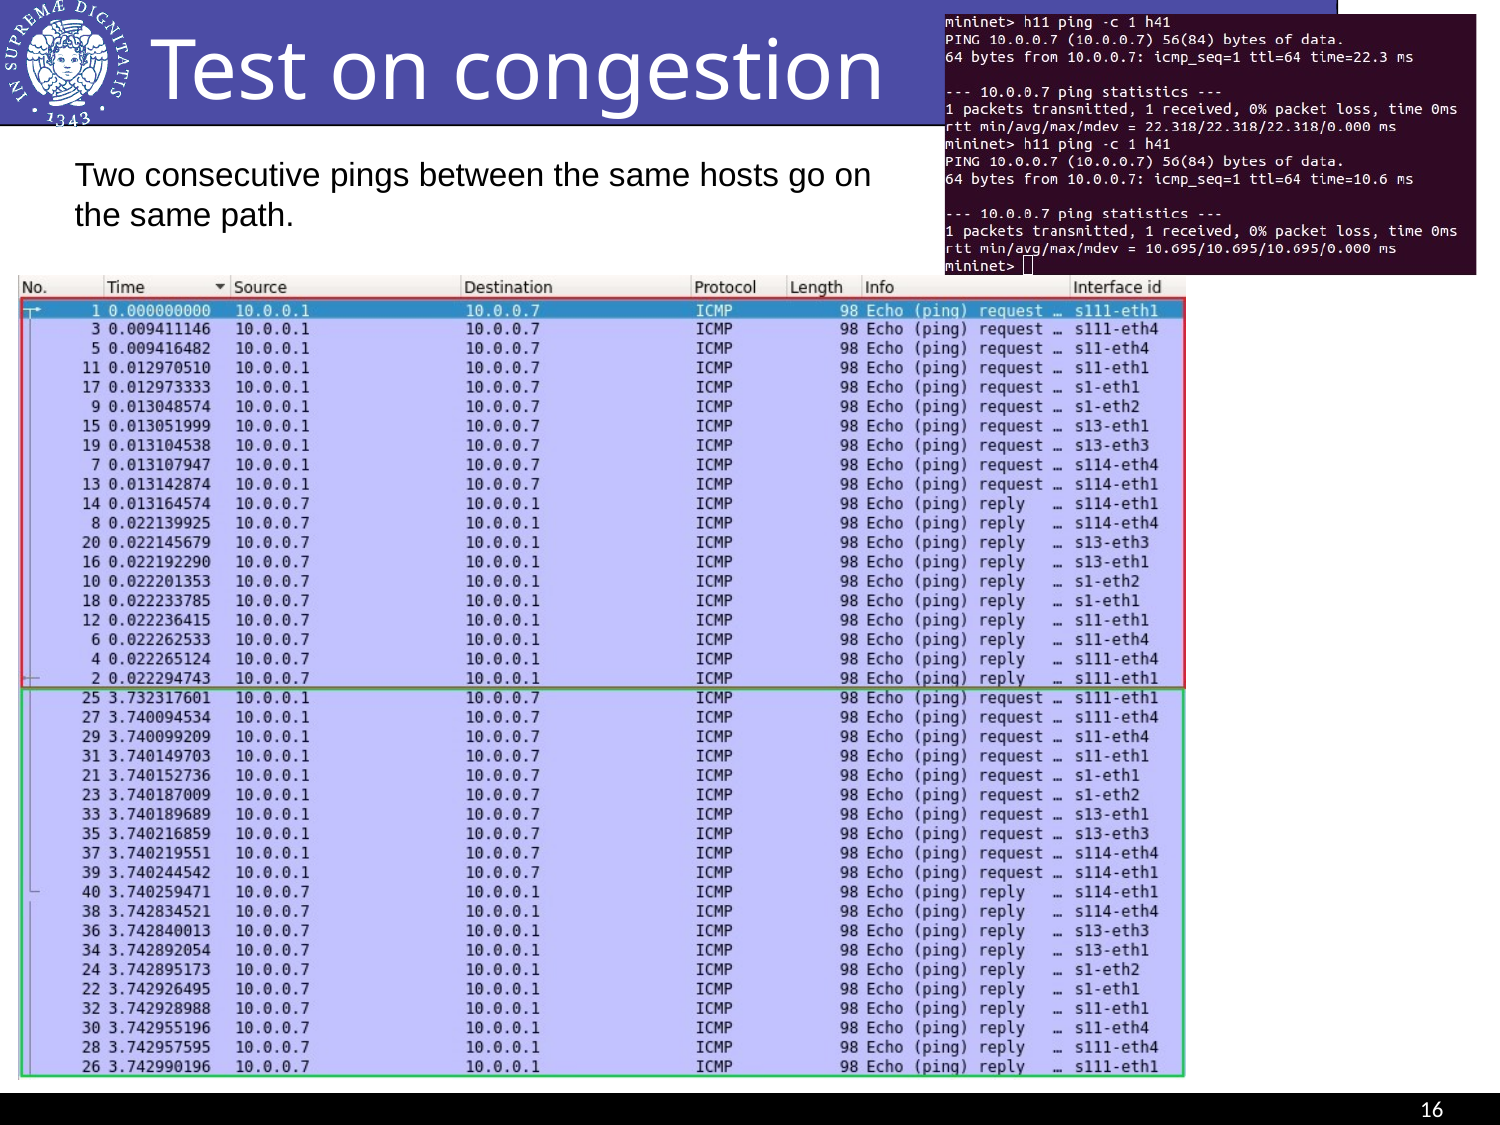

Test on congestion
Two consecutive pings between the same hosts go on the same path.